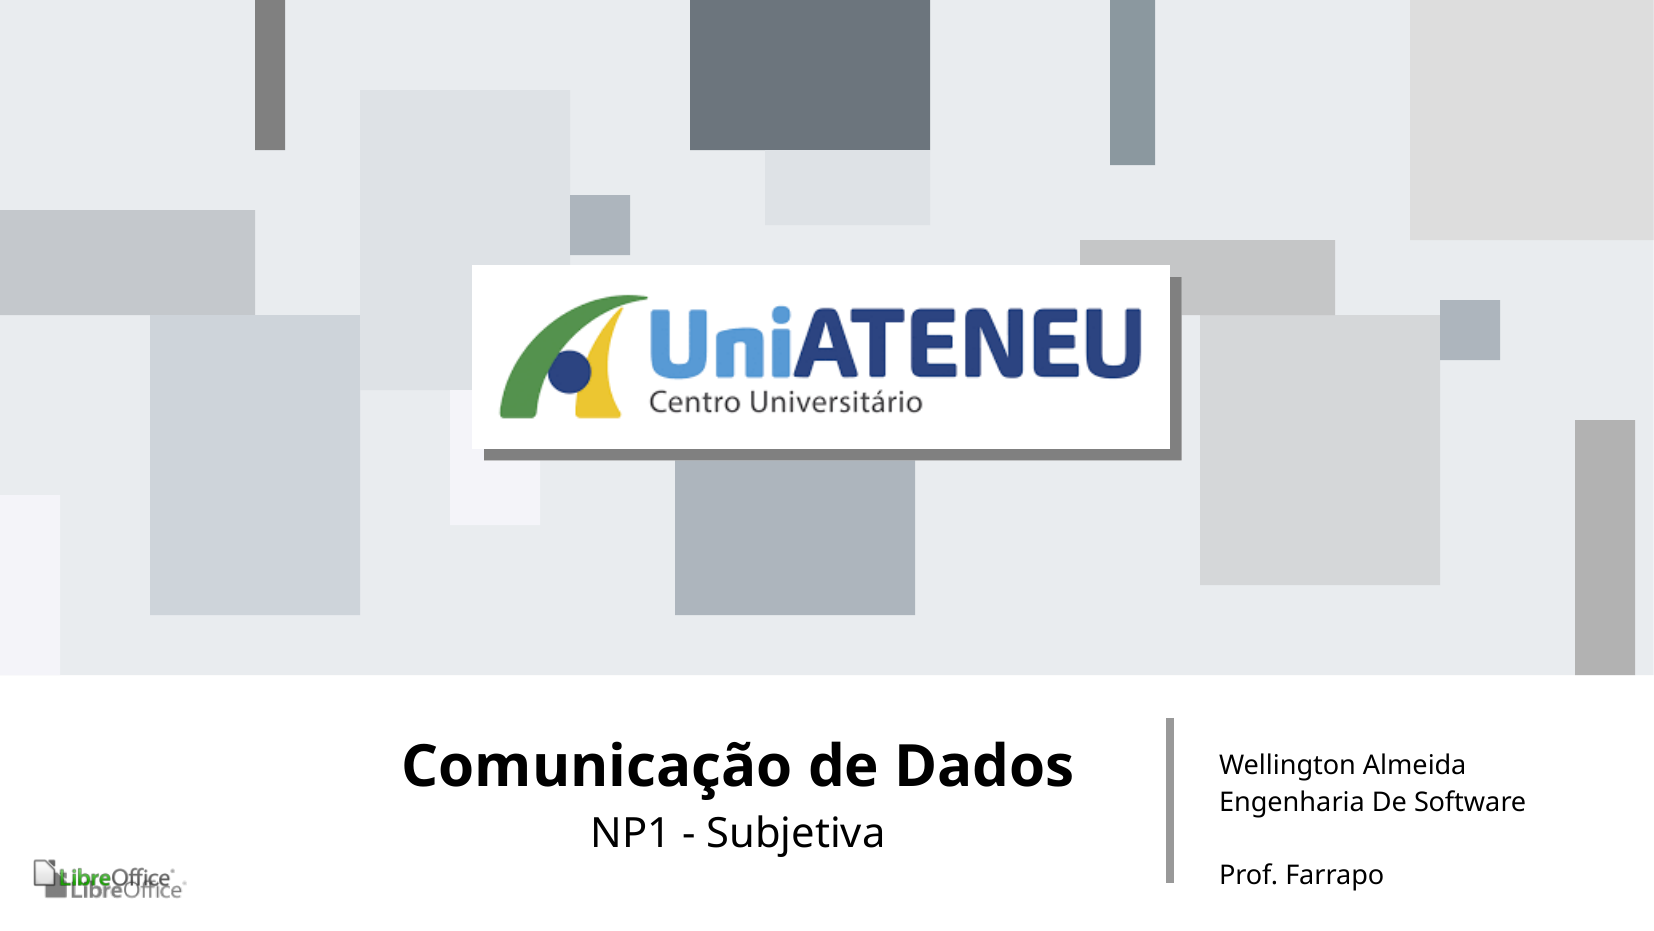

Comunicação de Dados
NP1 - Subjetiva
Wellington Almeida
Engenharia De Software
Prof. Farrapo